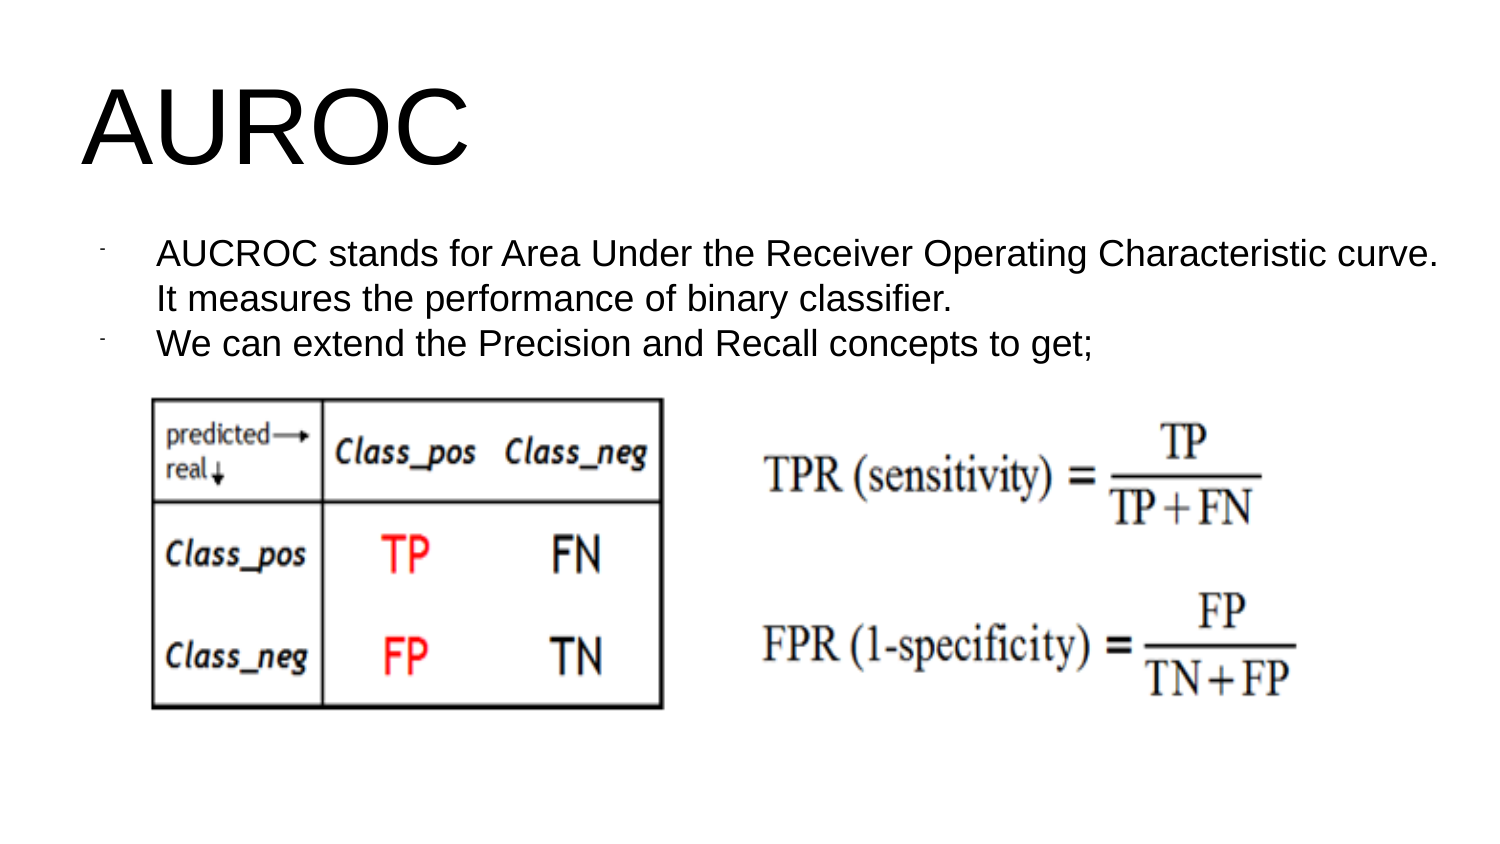

# AUROC
AUCROC stands for Area Under the Receiver Operating Characteristic curve. It measures the performance of binary classifier.
We can extend the Precision and Recall concepts to get;